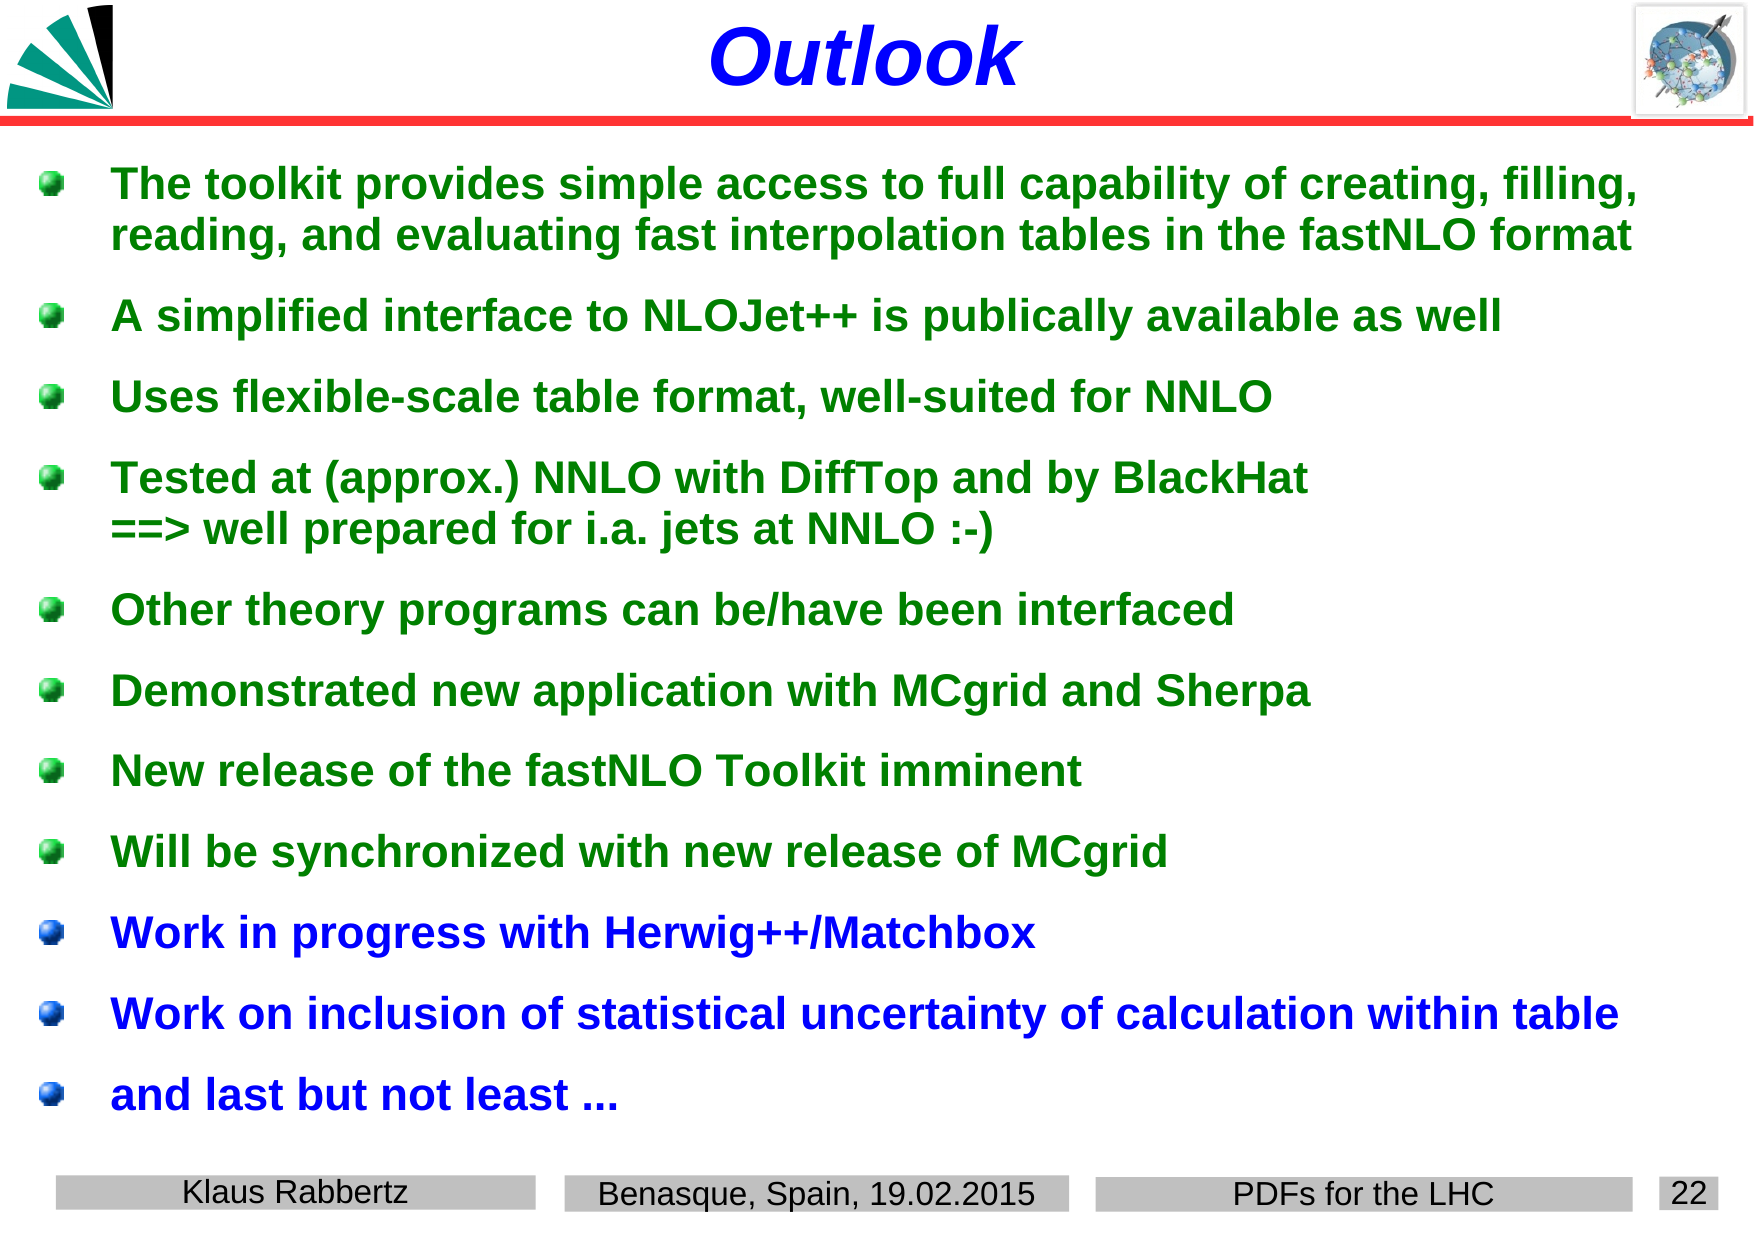

# Outlook
The toolkit provides simple access to full capability of creating, filling, reading, and evaluating fast interpolation tables in the fastNLO format
A simplified interface to NLOJet++ is publically available as well
Uses flexible-scale table format, well-suited for NNLO
Tested at (approx.) NNLO with DiffTop and by BlackHat ==> well prepared for i.a. jets at NNLO :-)
Other theory programs can be/have been interfaced
Demonstrated new application with MCgrid and Sherpa
New release of the fastNLO Toolkit imminent
Will be synchronized with new release of MCgrid
Work in progress with Herwig++/Matchbox
Work on inclusion of statistical uncertainty of calculation within table
and last but not least ...